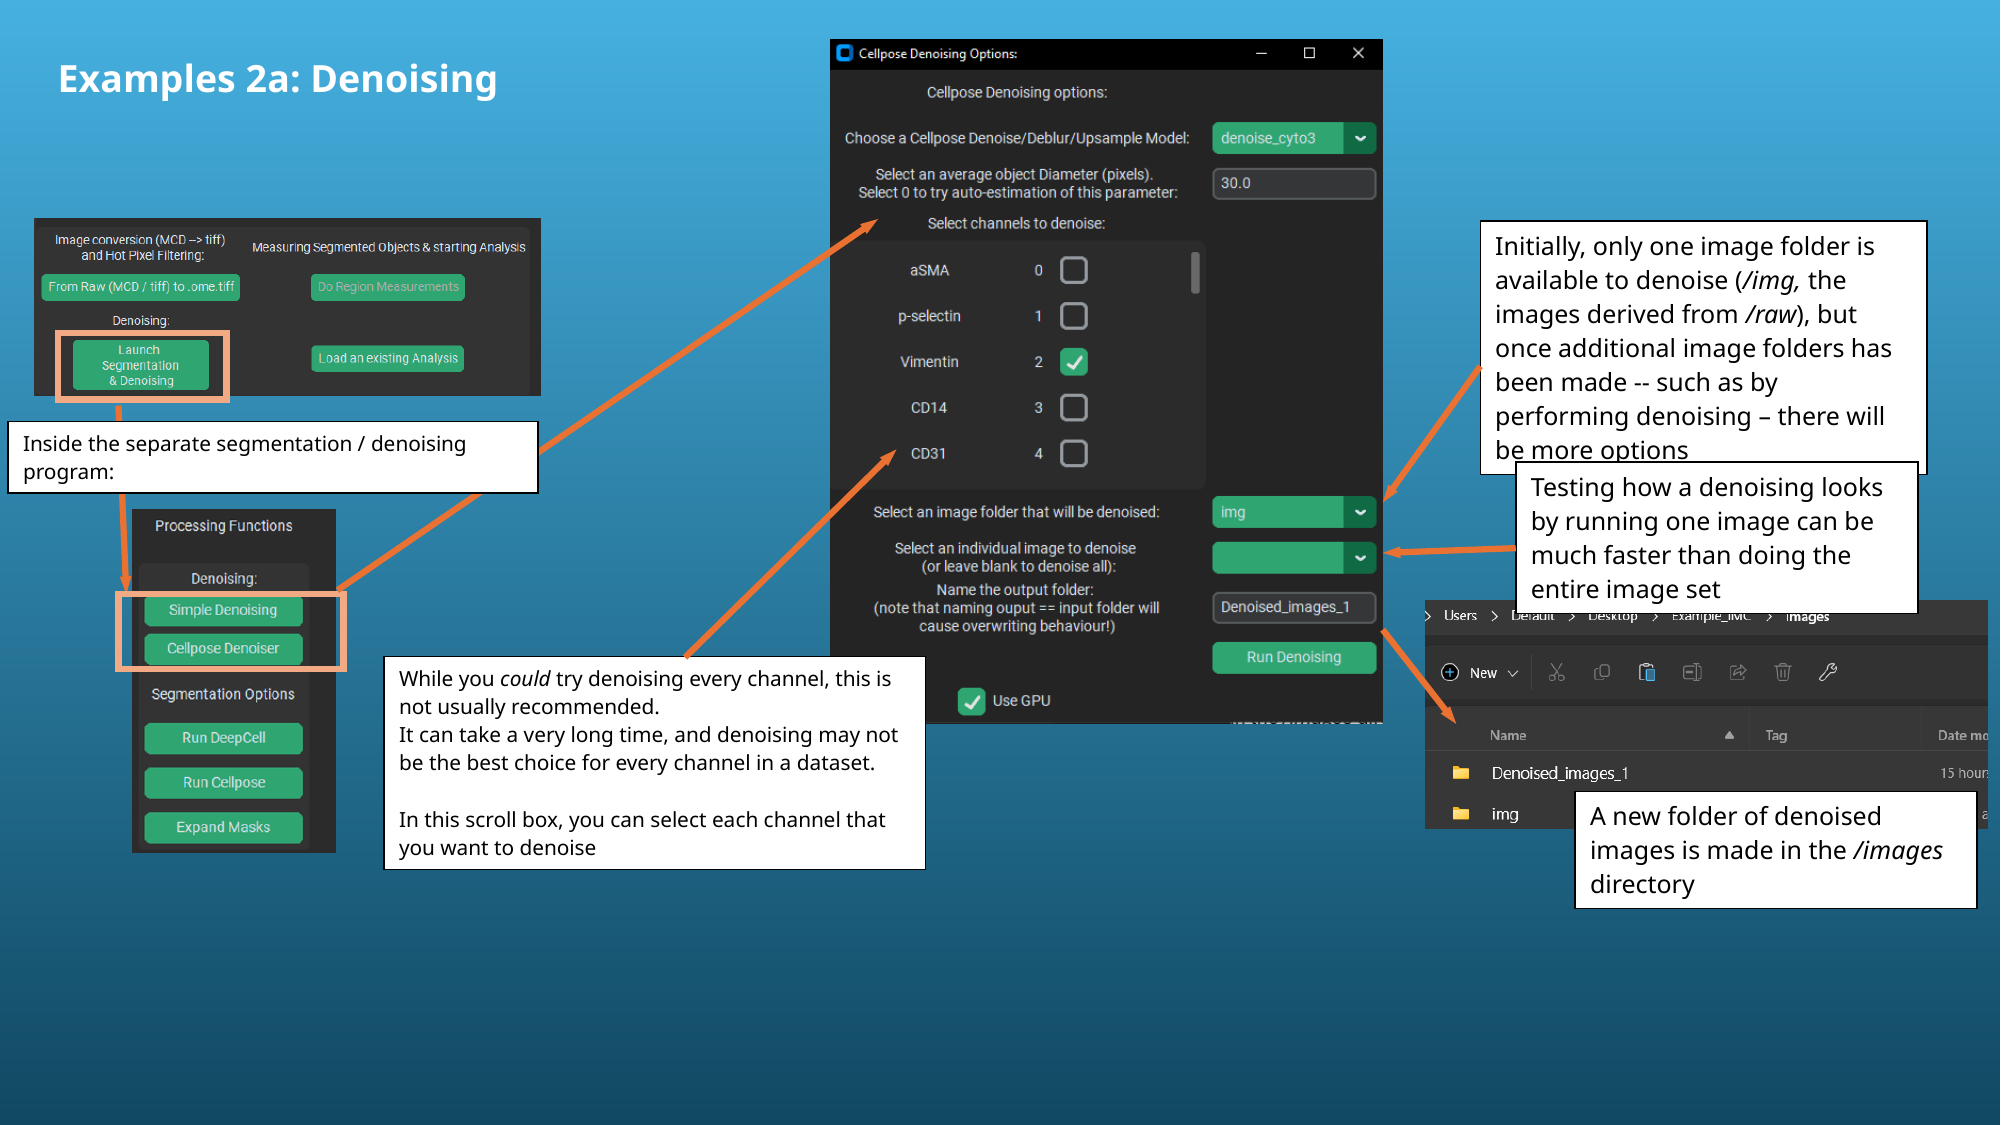

Examples 2a: Denoising
Initially, only one image folder is available to denoise (/img, the images derived from /raw), but once additional image folders has been made -- such as by performing denoising – there will be more options
Inside the separate segmentation / denoising program:
Testing how a denoising looks by running one image can be much faster than doing the entire image set
While you could try denoising every channel, this is not usually recommended.
It can take a very long time, and denoising may not be the best choice for every channel in a dataset.
In this scroll box, you can select each channel that you want to denoise
A new folder of denoised images is made in the /images directory